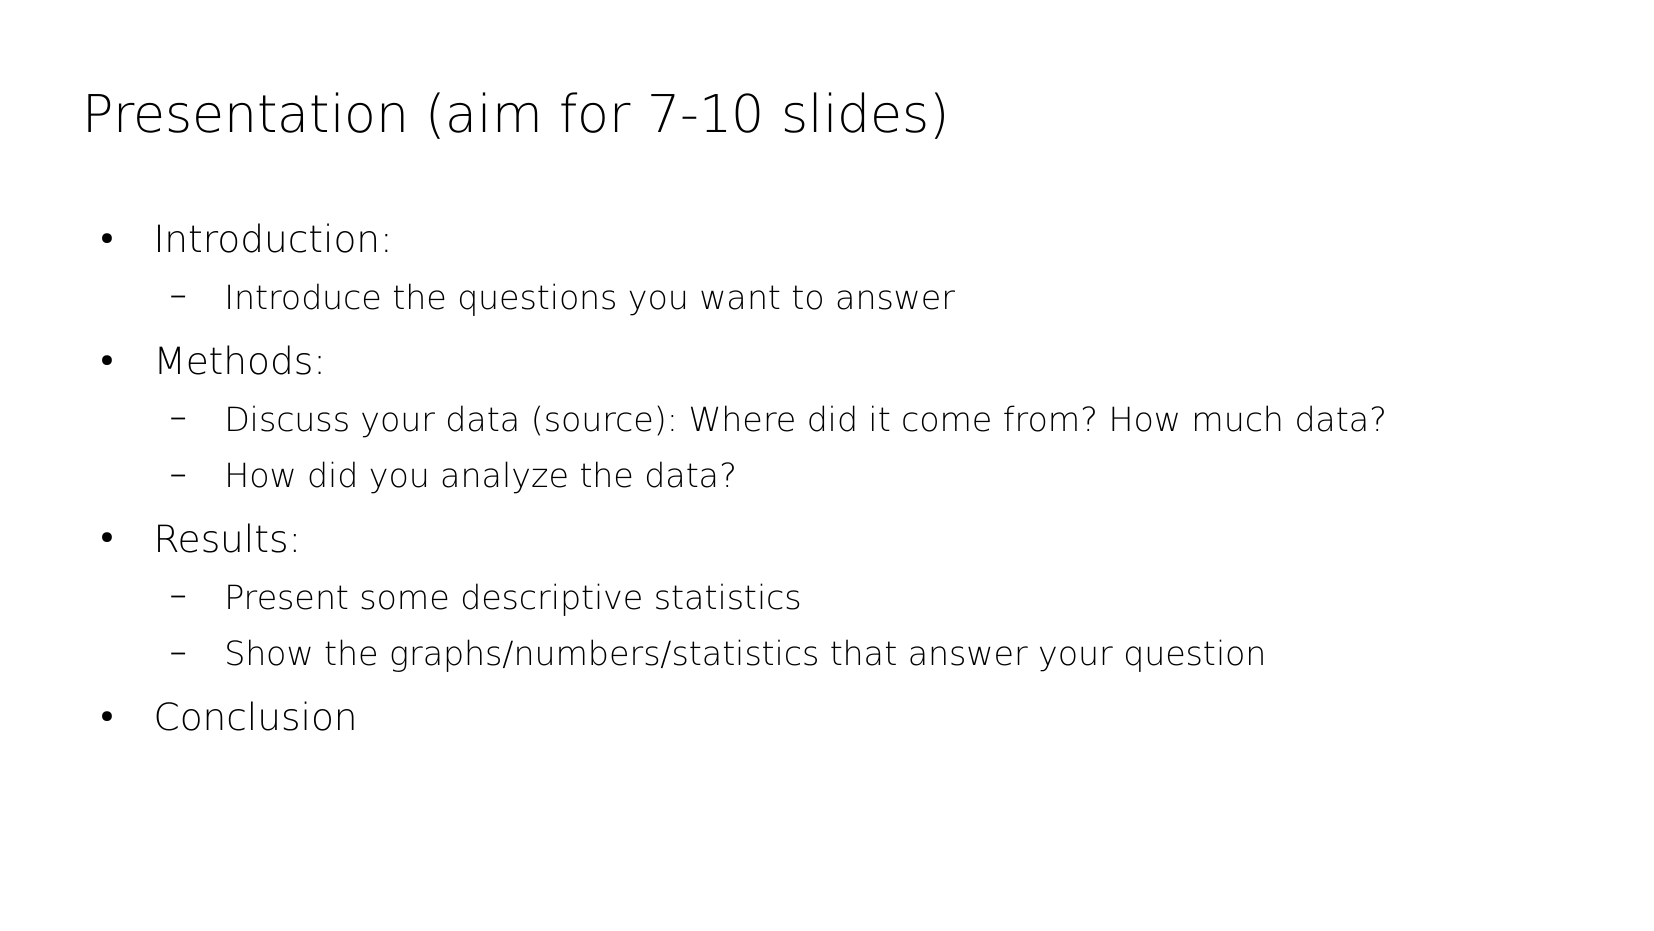

# Presentation (aim for 7-10 slides)
Introduction:
Introduce the questions you want to answer
Methods:
Discuss your data (source): Where did it come from? How much data?
How did you analyze the data?
Results:
Present some descriptive statistics
Show the graphs/numbers/statistics that answer your question
Conclusion